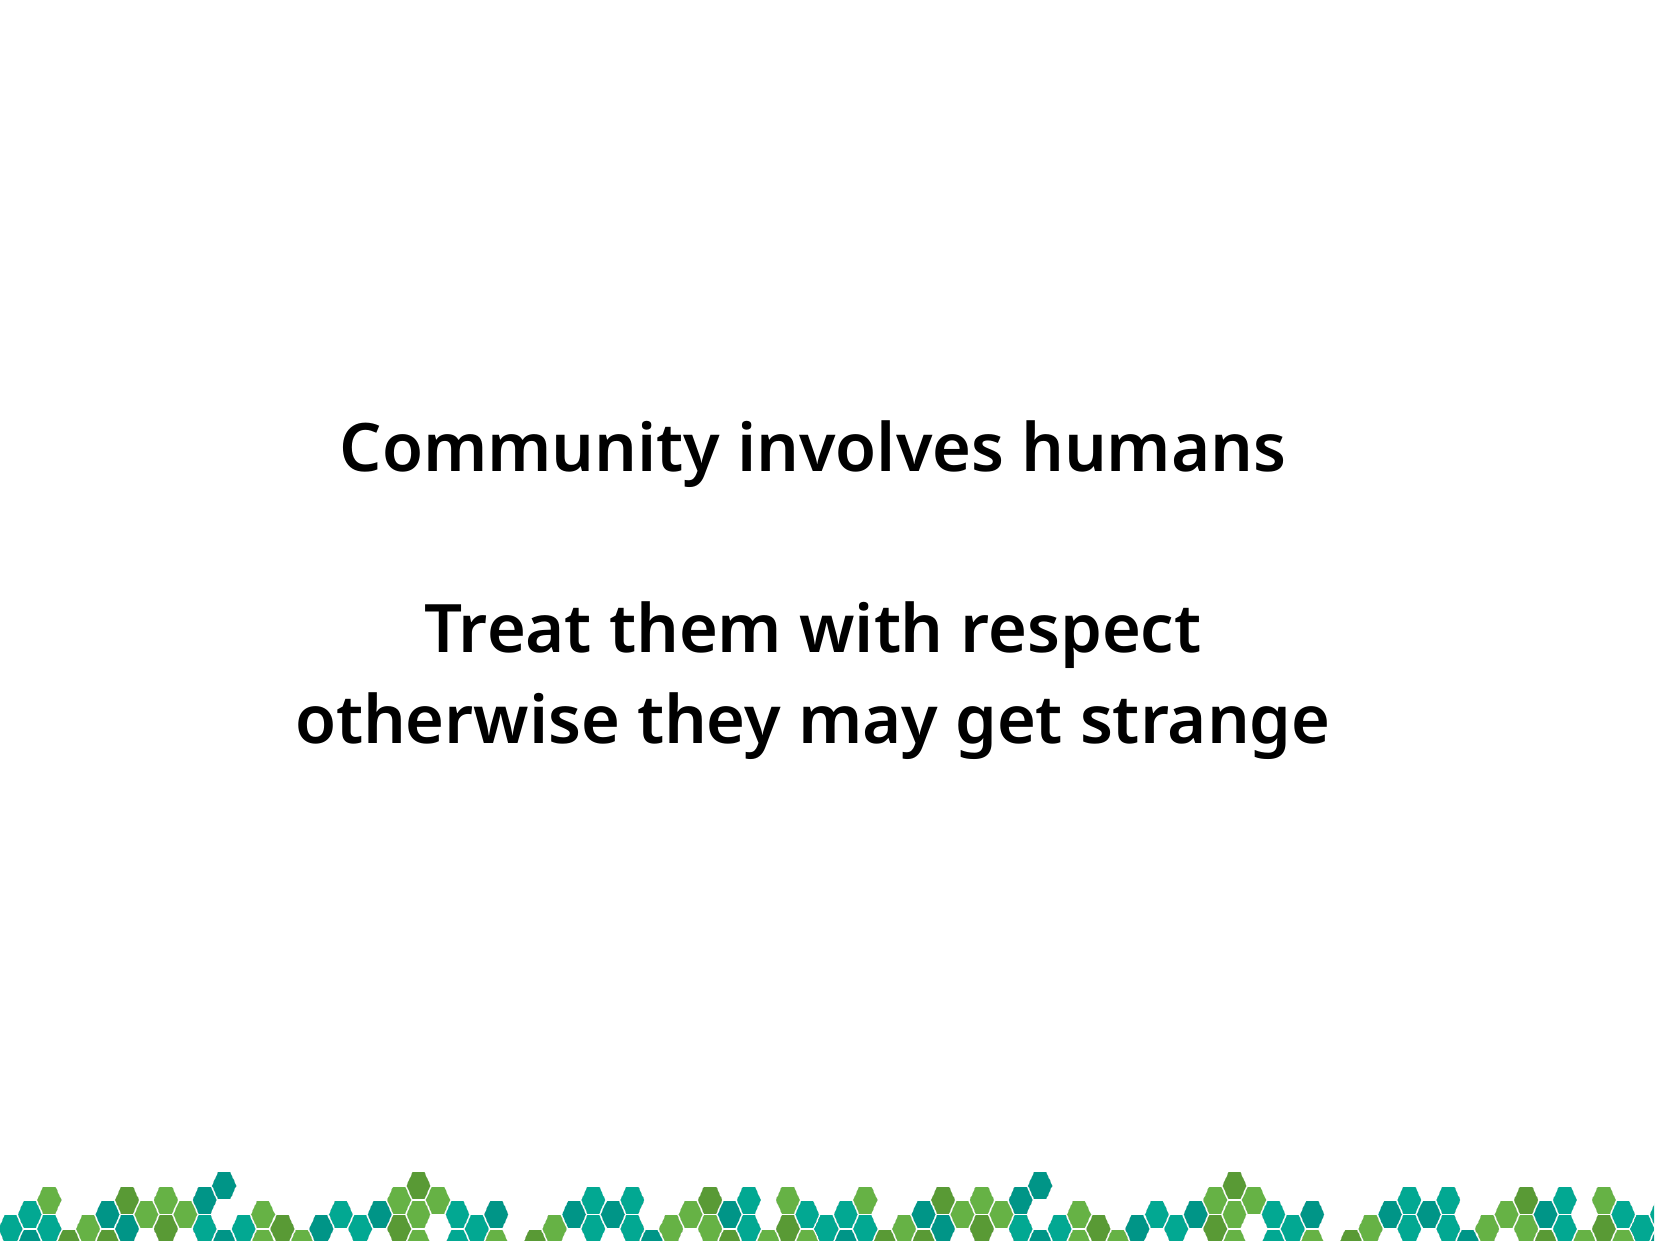

# Community involves humans Treat them with respect otherwise they may get strange